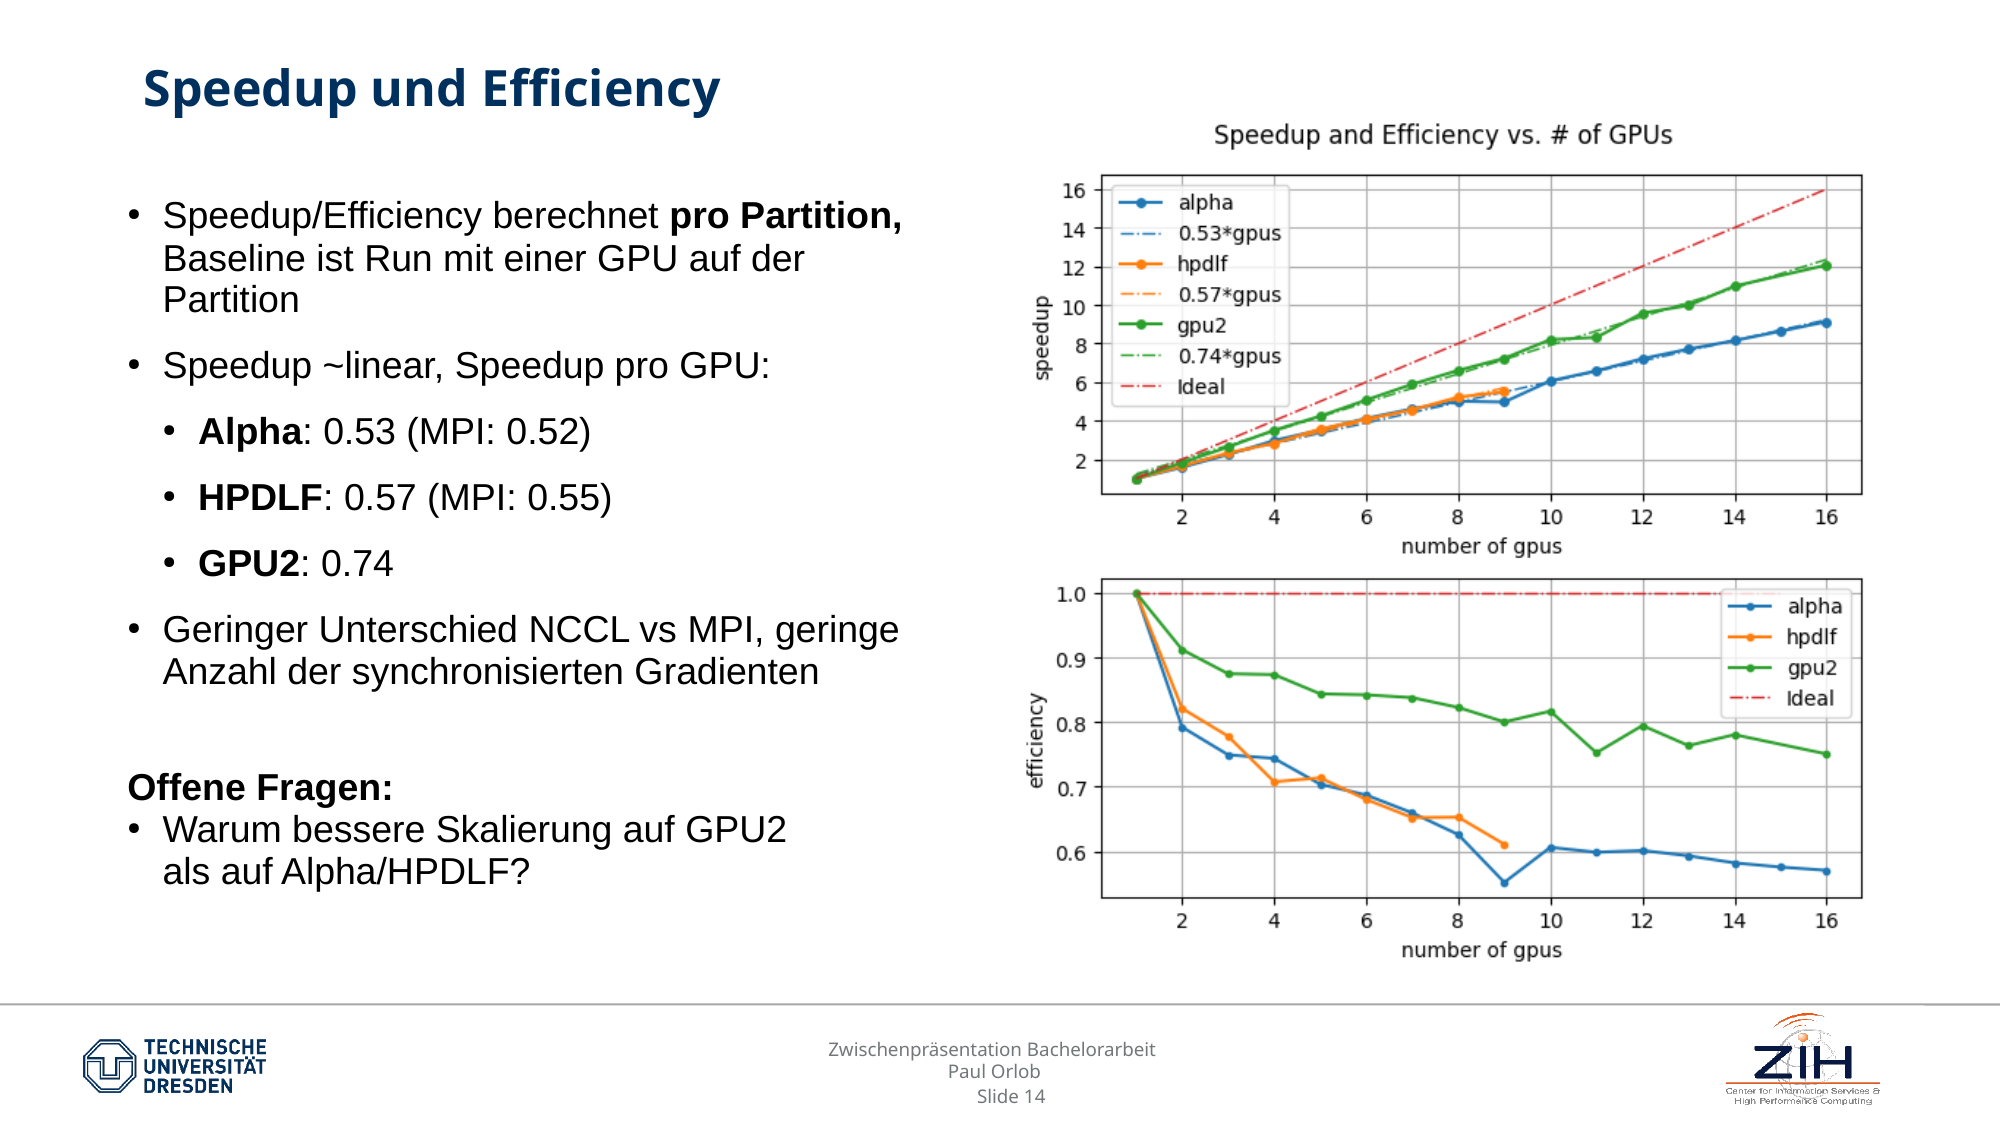

# Speedup und Efficiency
Speedup/Efficiency berechnet pro Partition, Baseline ist Run mit einer GPU auf der Partition
Speedup ~linear, Speedup pro GPU:
Alpha: 0.53 (MPI: 0.52)
HPDLF: 0.57 (MPI: 0.55)
GPU2: 0.74
Geringer Unterschied NCCL vs MPI, geringe Anzahl der synchronisierten Gradienten
Offene Fragen:
Warum bessere Skalierung auf GPU2 als auf Alpha/HPDLF?